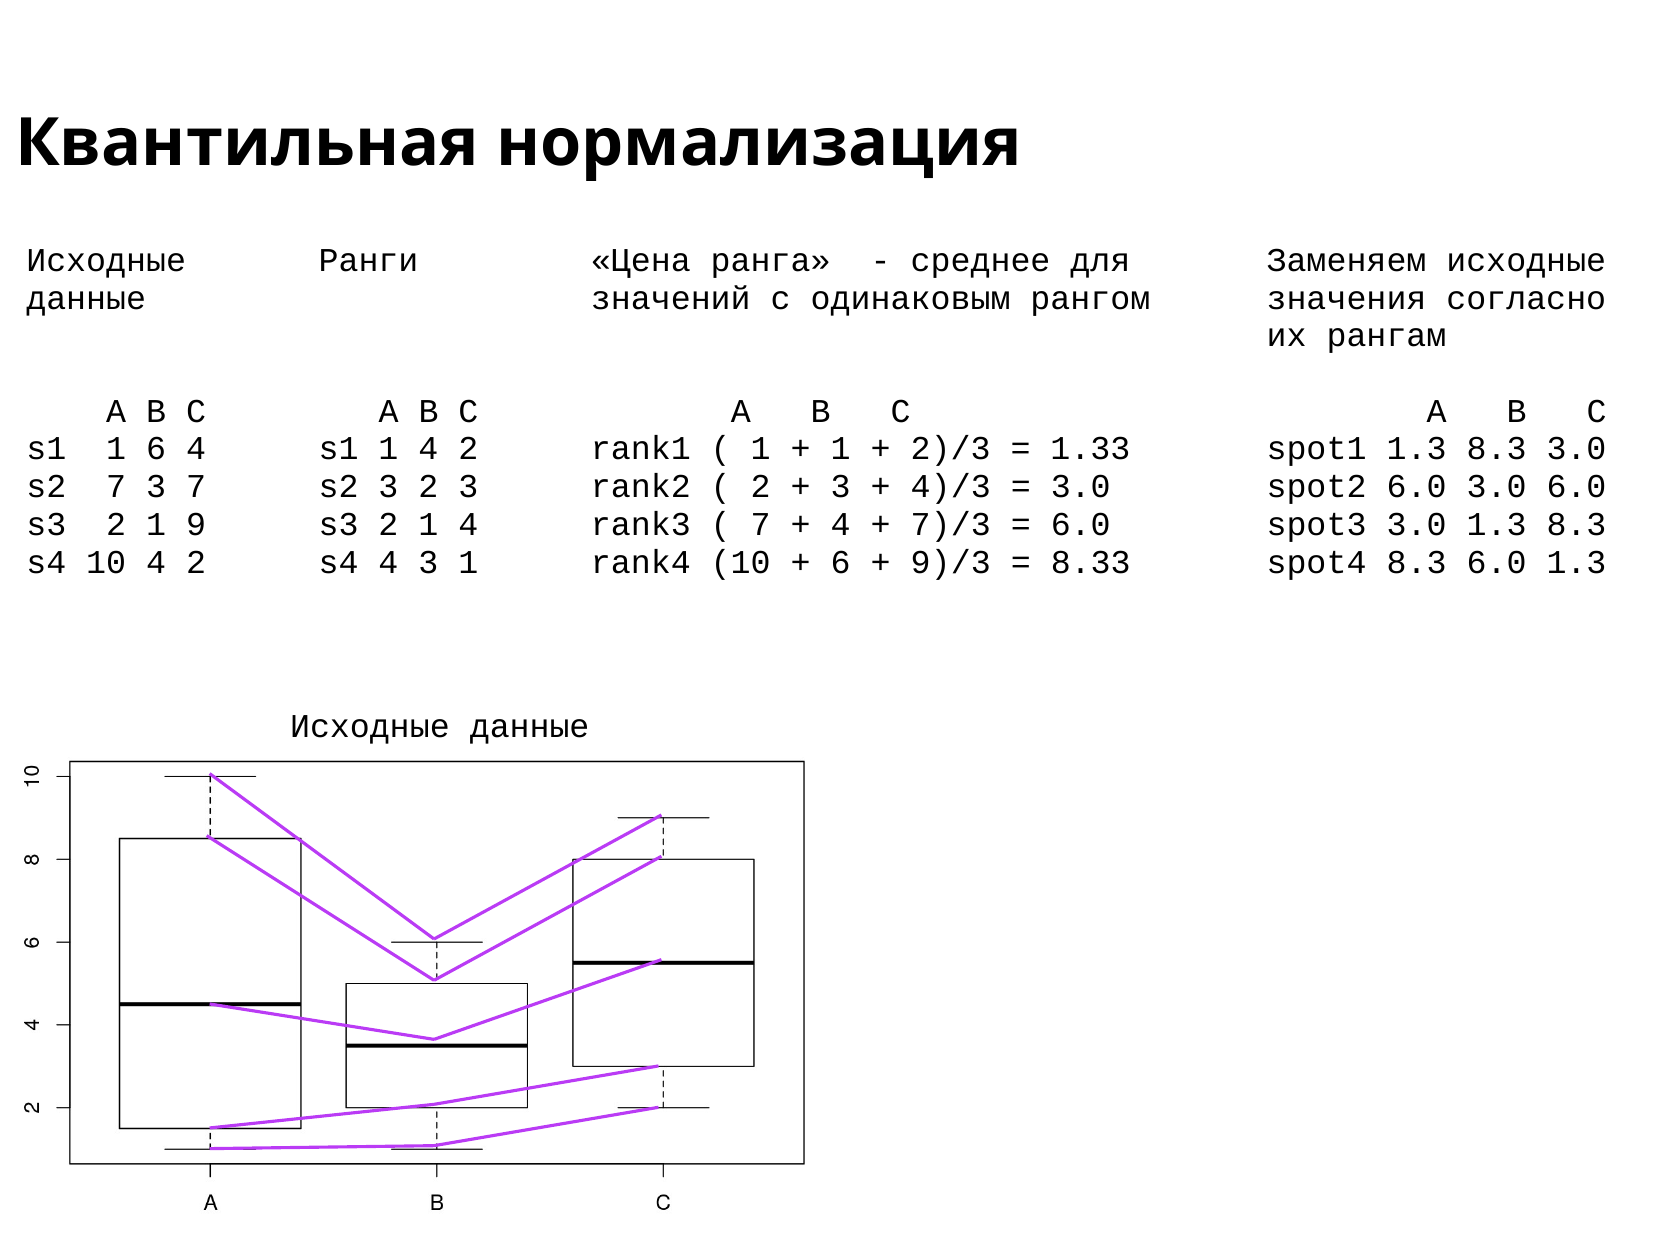

# Квантильная нормализация
Исходные
данные
 A B C
s1 1 6 4
s2 7 3 7
s3 2 1 9
s4 10 4 2
Ранги
 A B C
s1 1 4 2
s2 3 2 3
s3 2 1 4
s4 4 3 1
«Цена ранга» - среднее для значений с одинаковым рангом
 A B C
rank1 ( 1 + 1 + 2)/3 = 1.33
rank2 ( 2 + 3 + 4)/3 = 3.0
rank3 ( 7 + 4 + 7)/3 = 6.0
rank4 (10 + 6 + 9)/3 = 8.33
Заменяем исходные значения согласно
их рангам
 A B C
spot1 1.3 8.3 3.0
spot2 6.0 3.0 6.0
spot3 3.0 1.3 8.3
spot4 8.3 6.0 1.3
Исходные данные